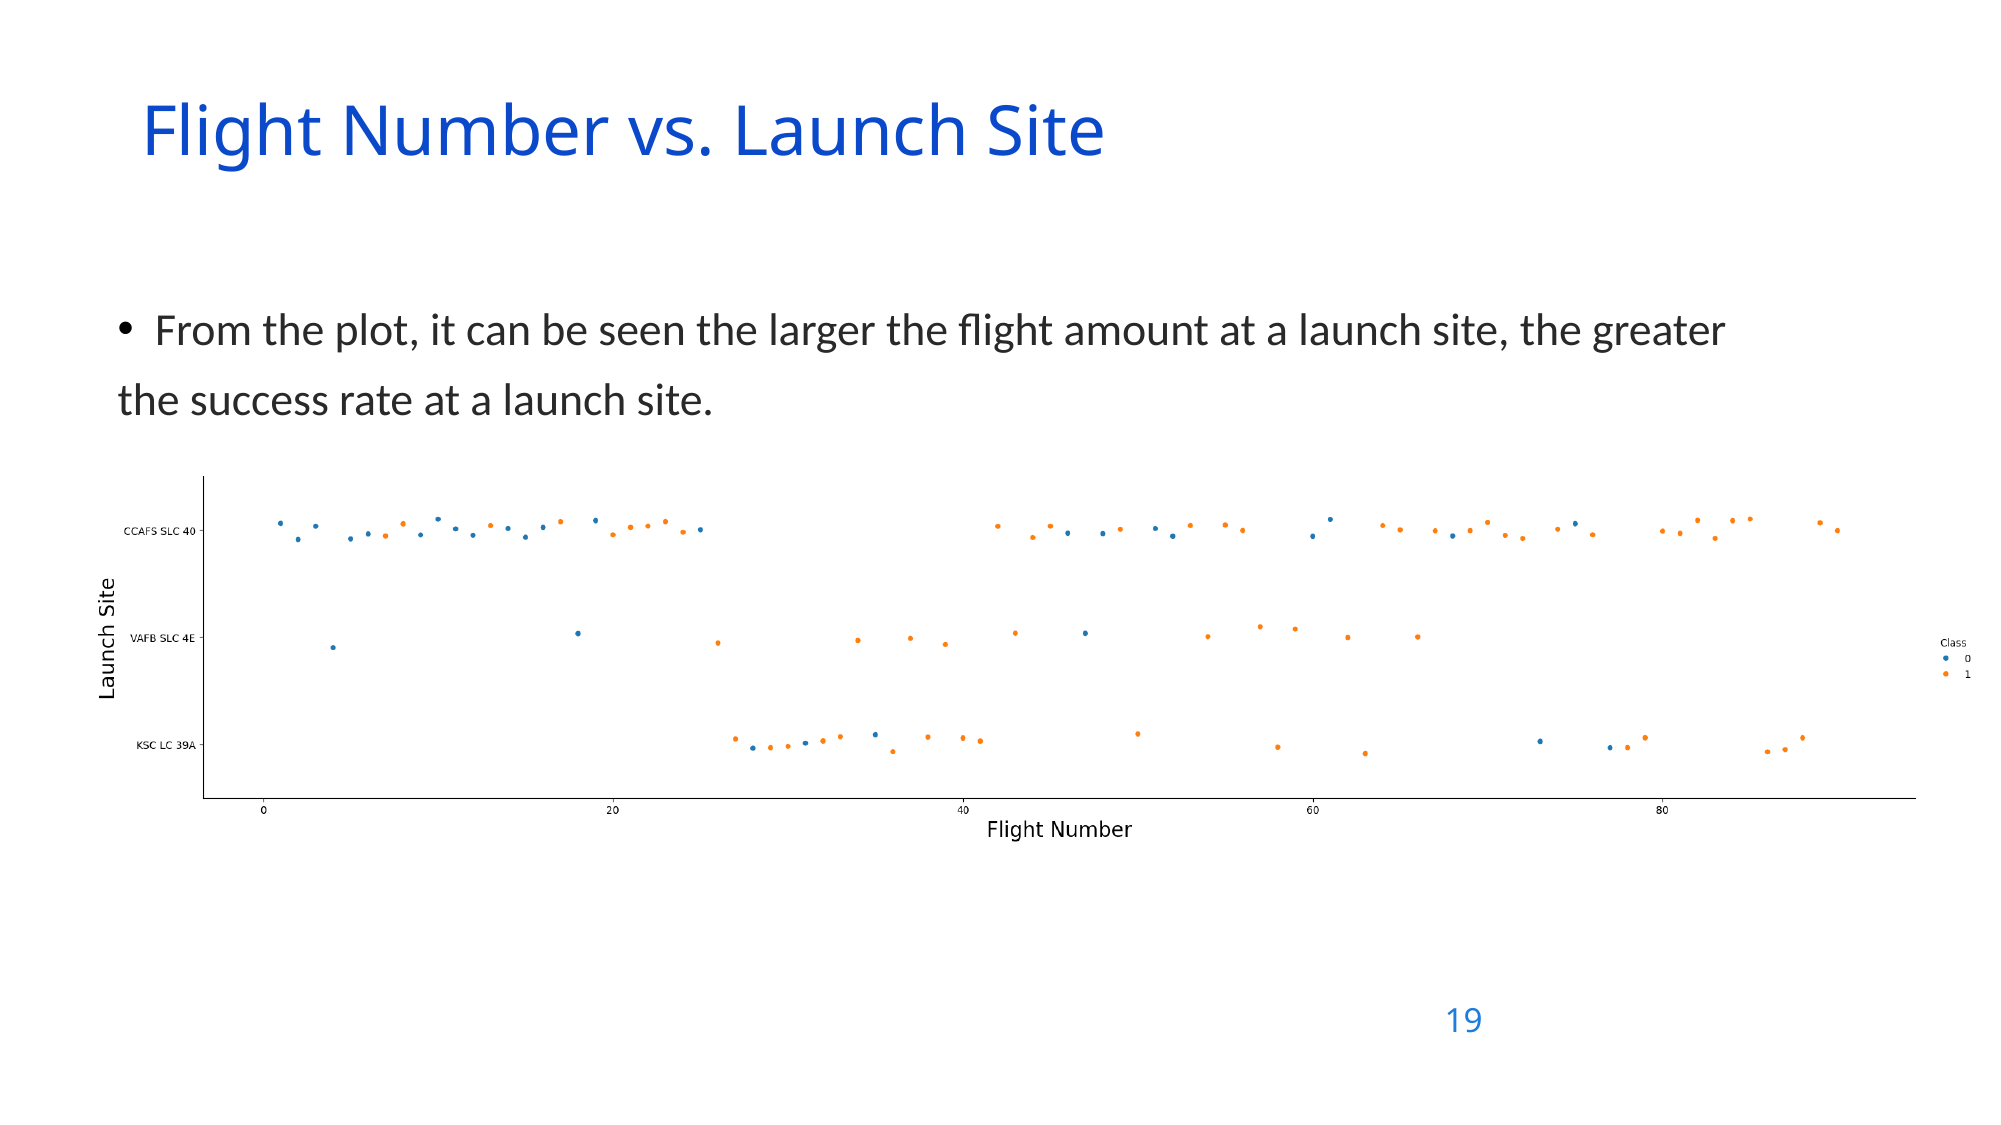

Flight Number vs. Launch Site
# From the plot, it can be seen the larger the flight amount at a launch site, the greater
the success rate at a launch site.